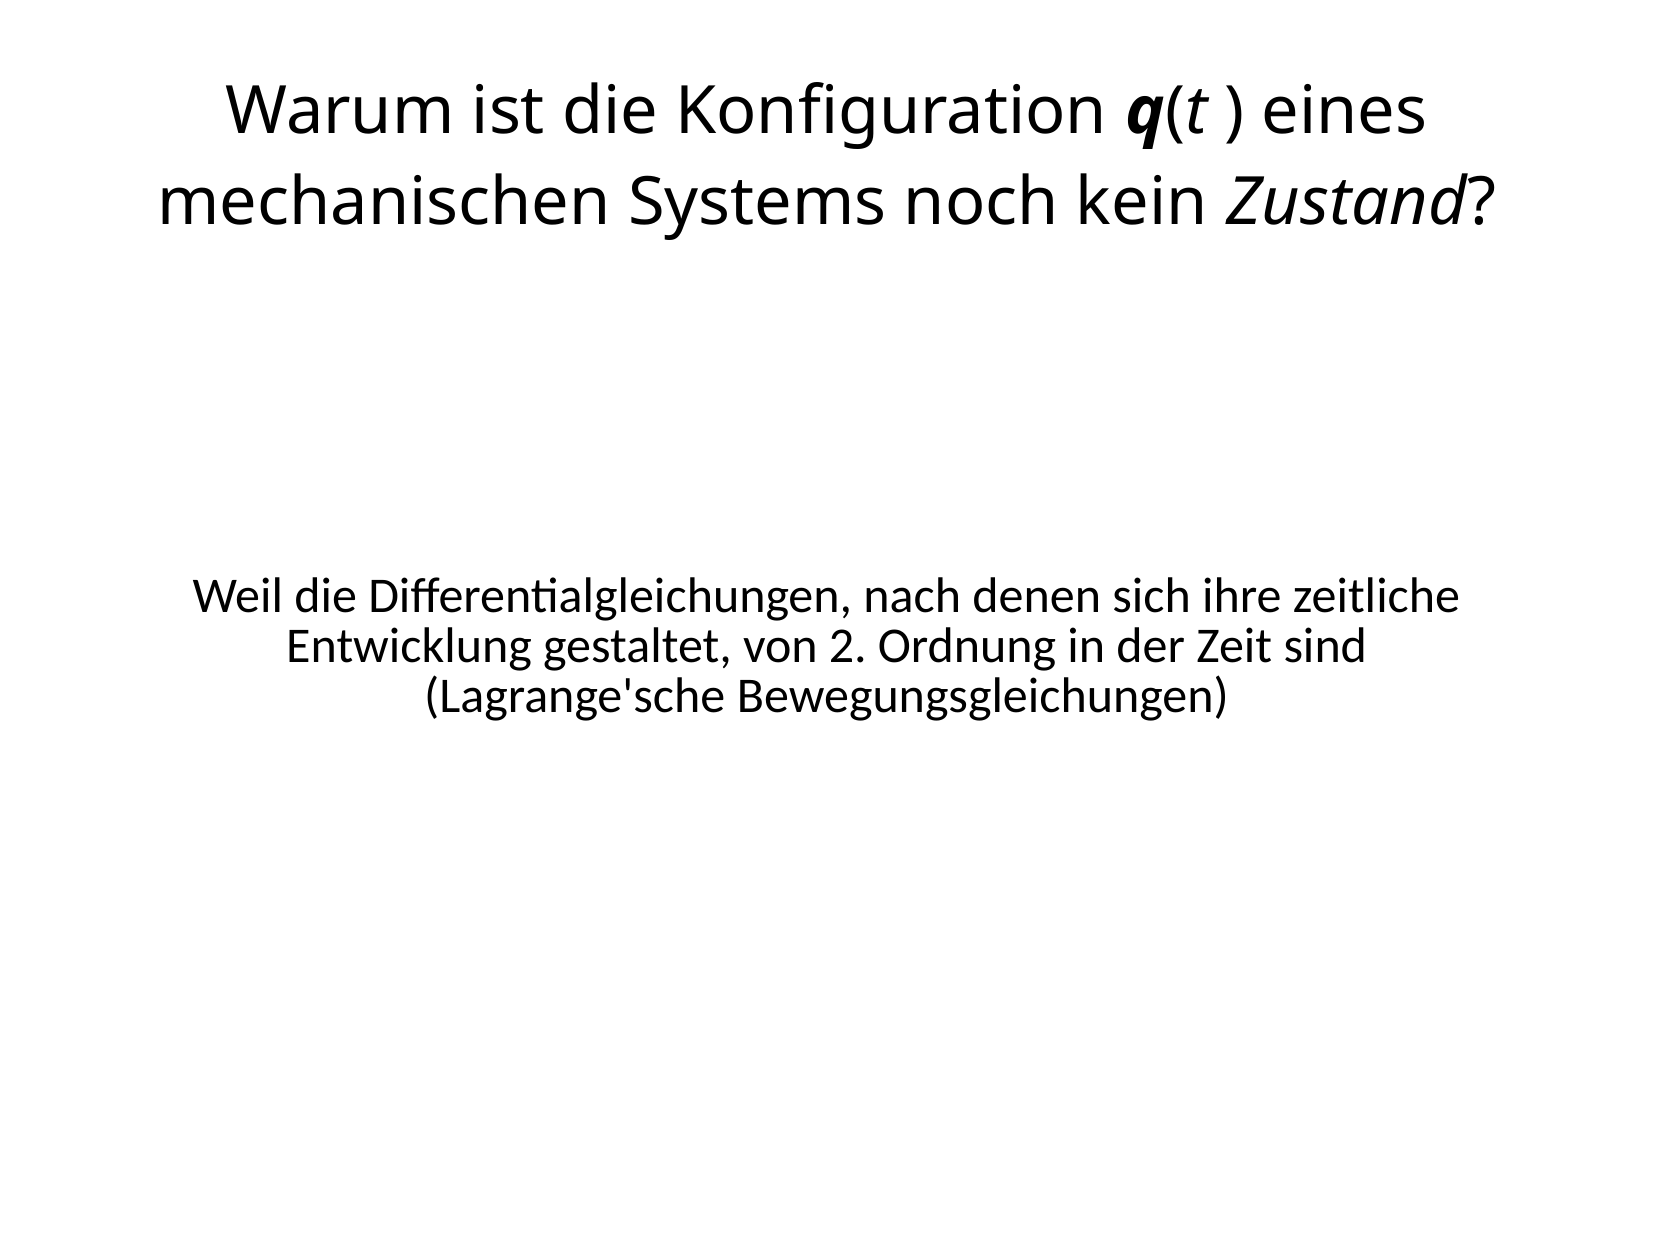

# Warum ist die Konfiguration q(t ) eines mechanischen Systems noch kein Zustand?
Weil die Differentialgleichungen, nach denen sich ihre zeitliche Entwicklung gestaltet, von 2. Ordnung in der Zeit sind (Lagrange'sche Bewegungsgleichungen)